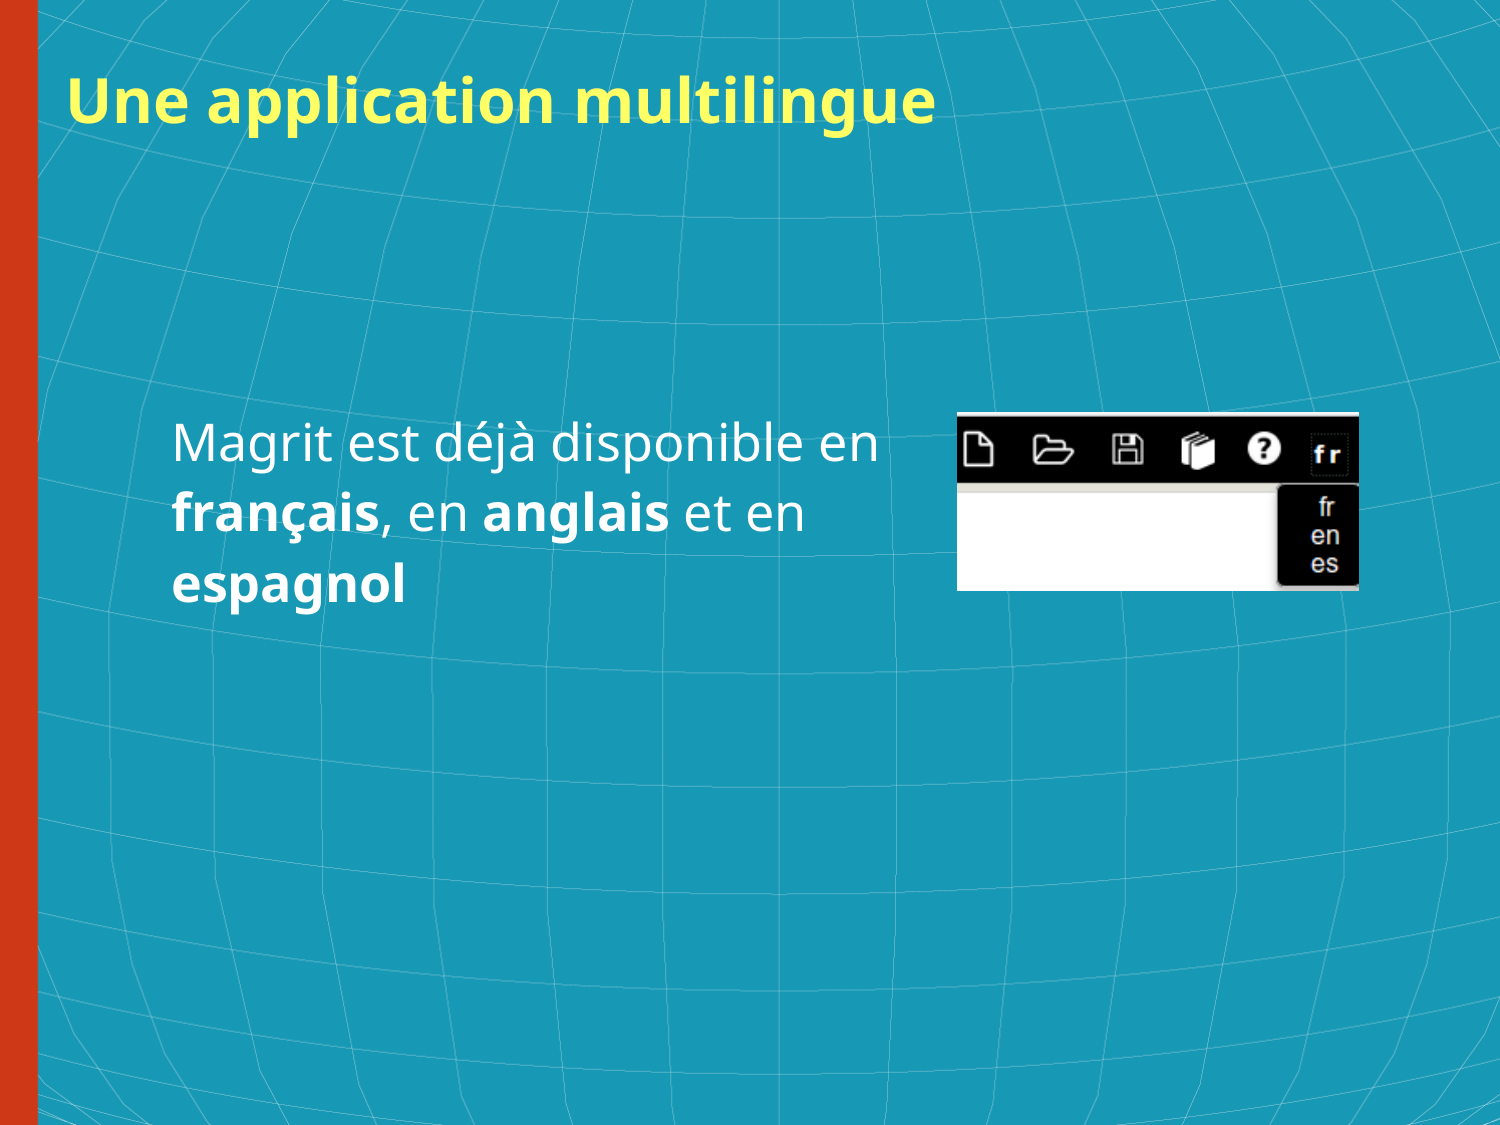

# Une application multilingue
Magrit est déjà disponible en français, en anglais et en espagnol